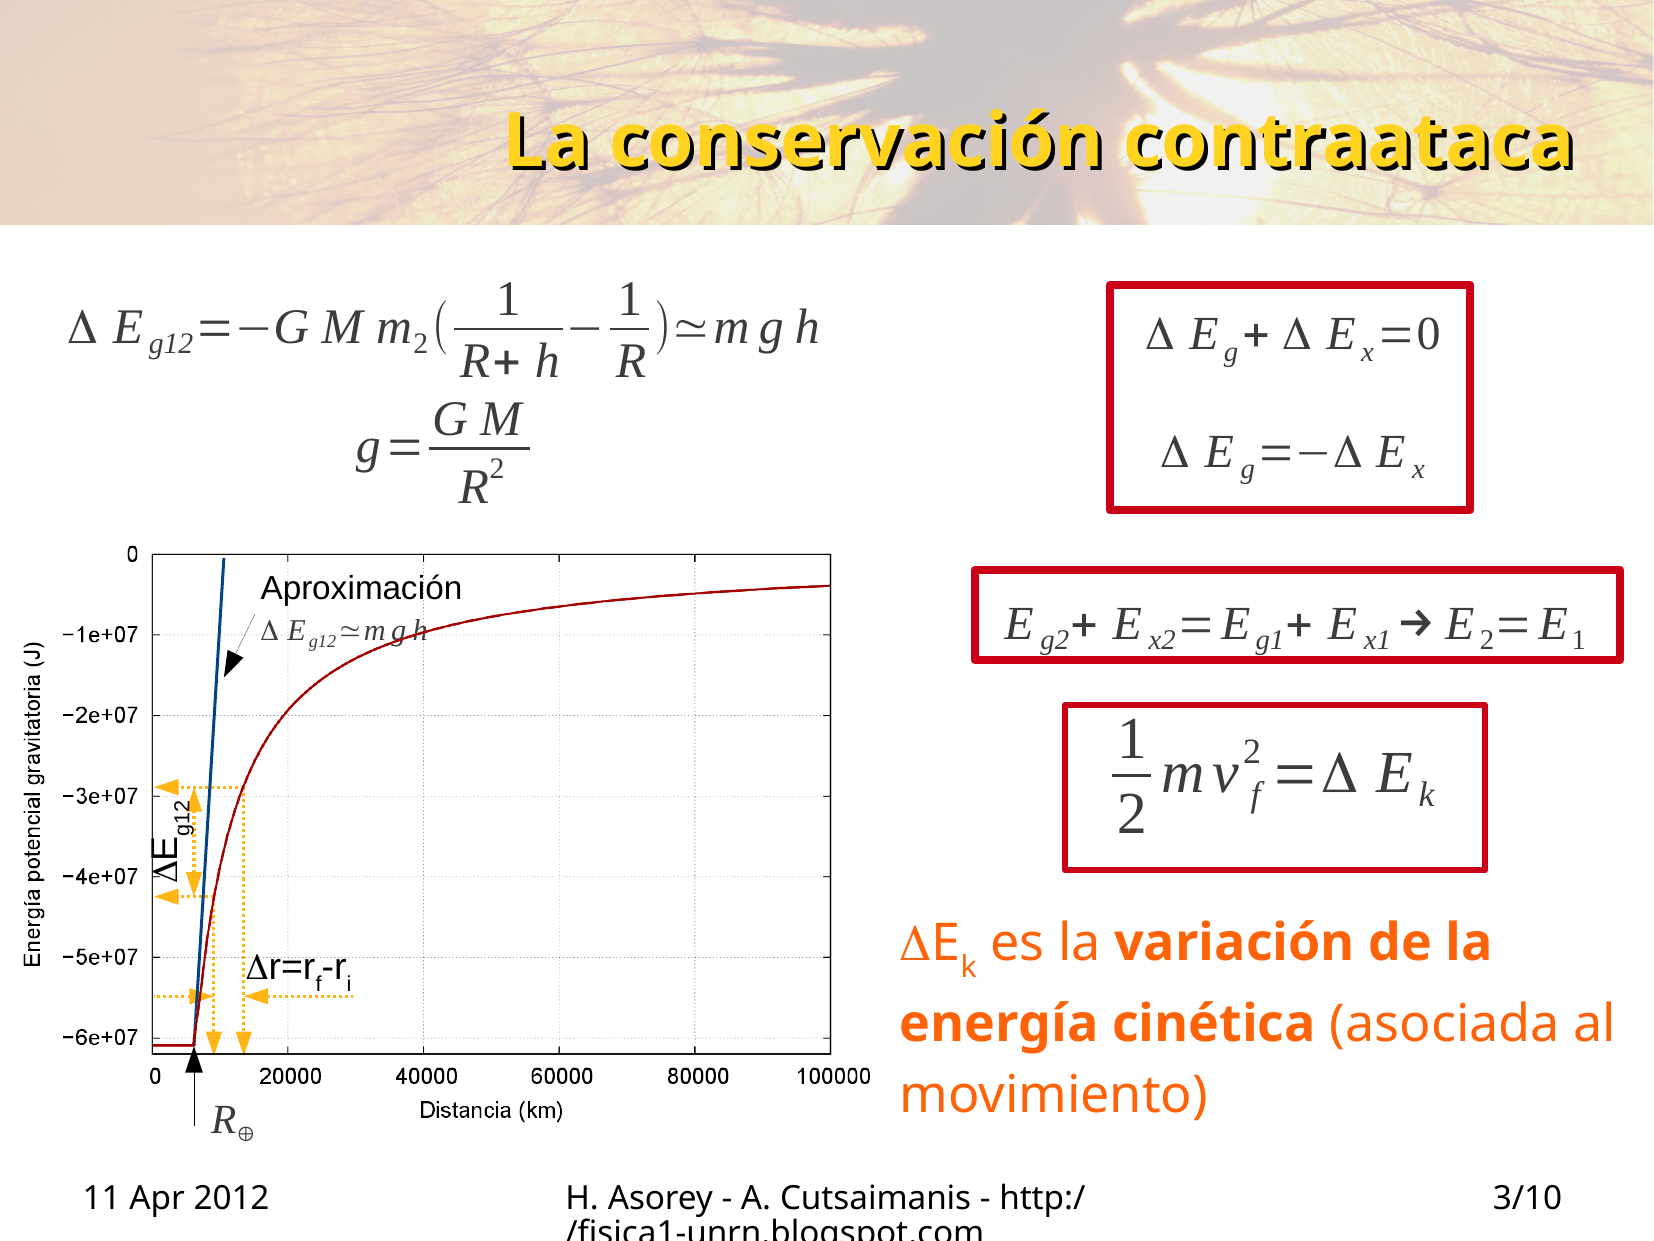

# La conservación contraataca
Aproximación
DEg12
Dr=rf-ri
DEk es la variación de la energía cinética (asociada al movimiento)
11 Apr 2012
H. Asorey - A. Cutsaimanis - http://fisica1-unrn.blogspot.com
3